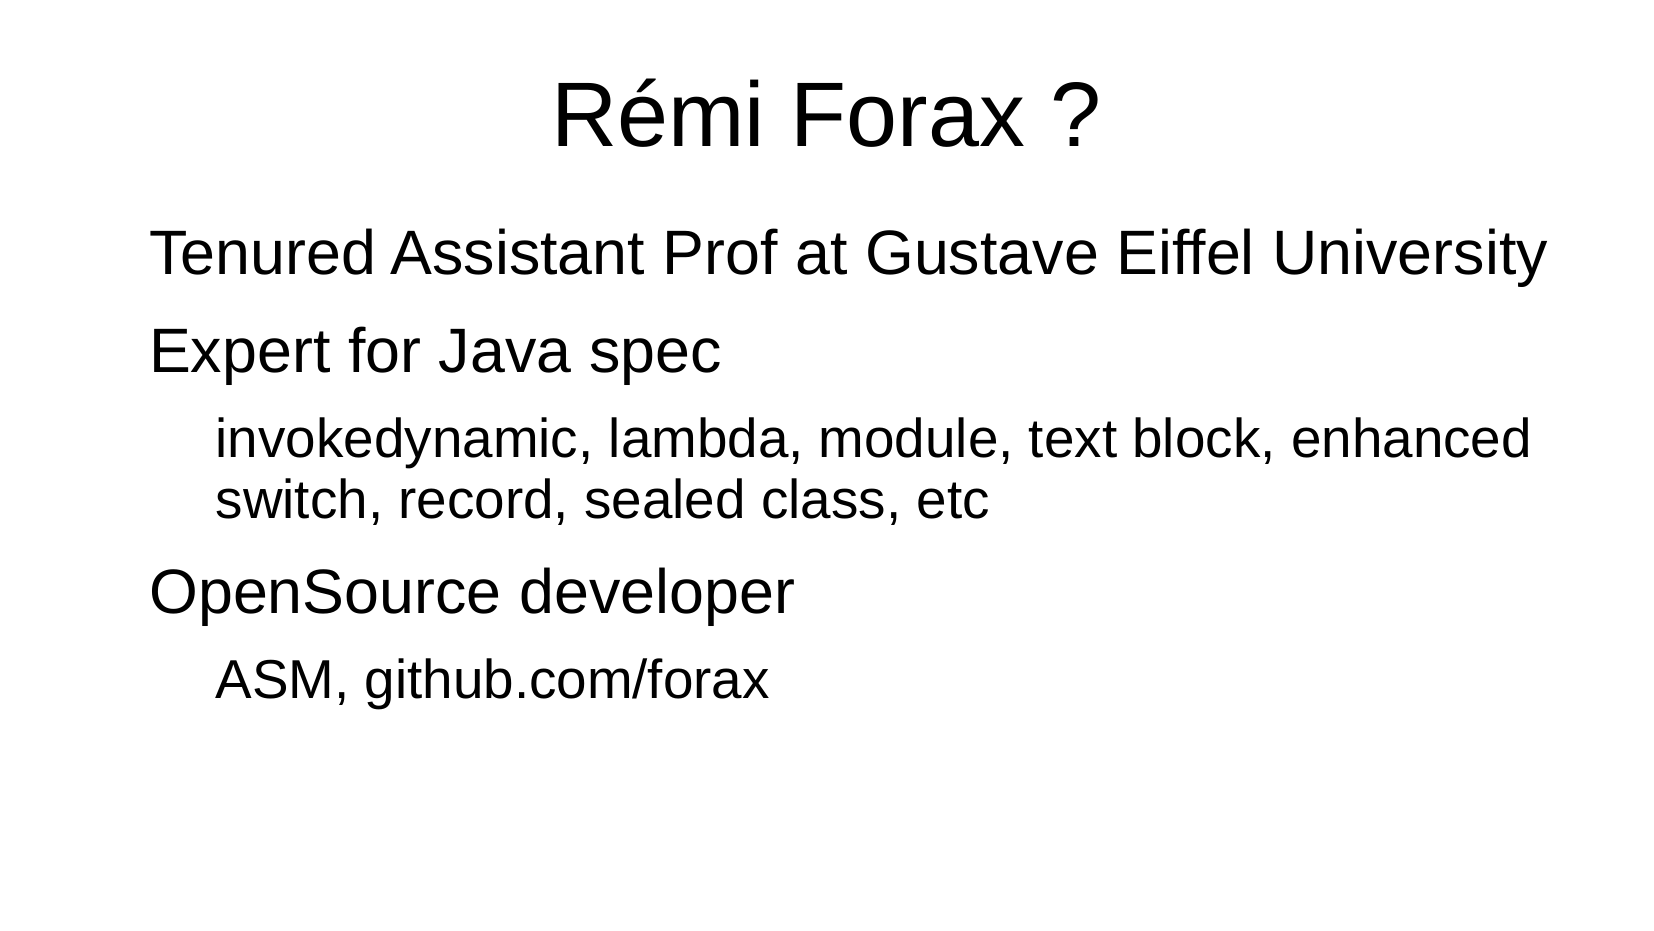

# Rémi Forax ?
Tenured Assistant Prof at Gustave Eiffel University
Expert for Java spec
invokedynamic, lambda, module, text block, enhanced switch, record, sealed class, etc
OpenSource developer
ASM, github.com/forax